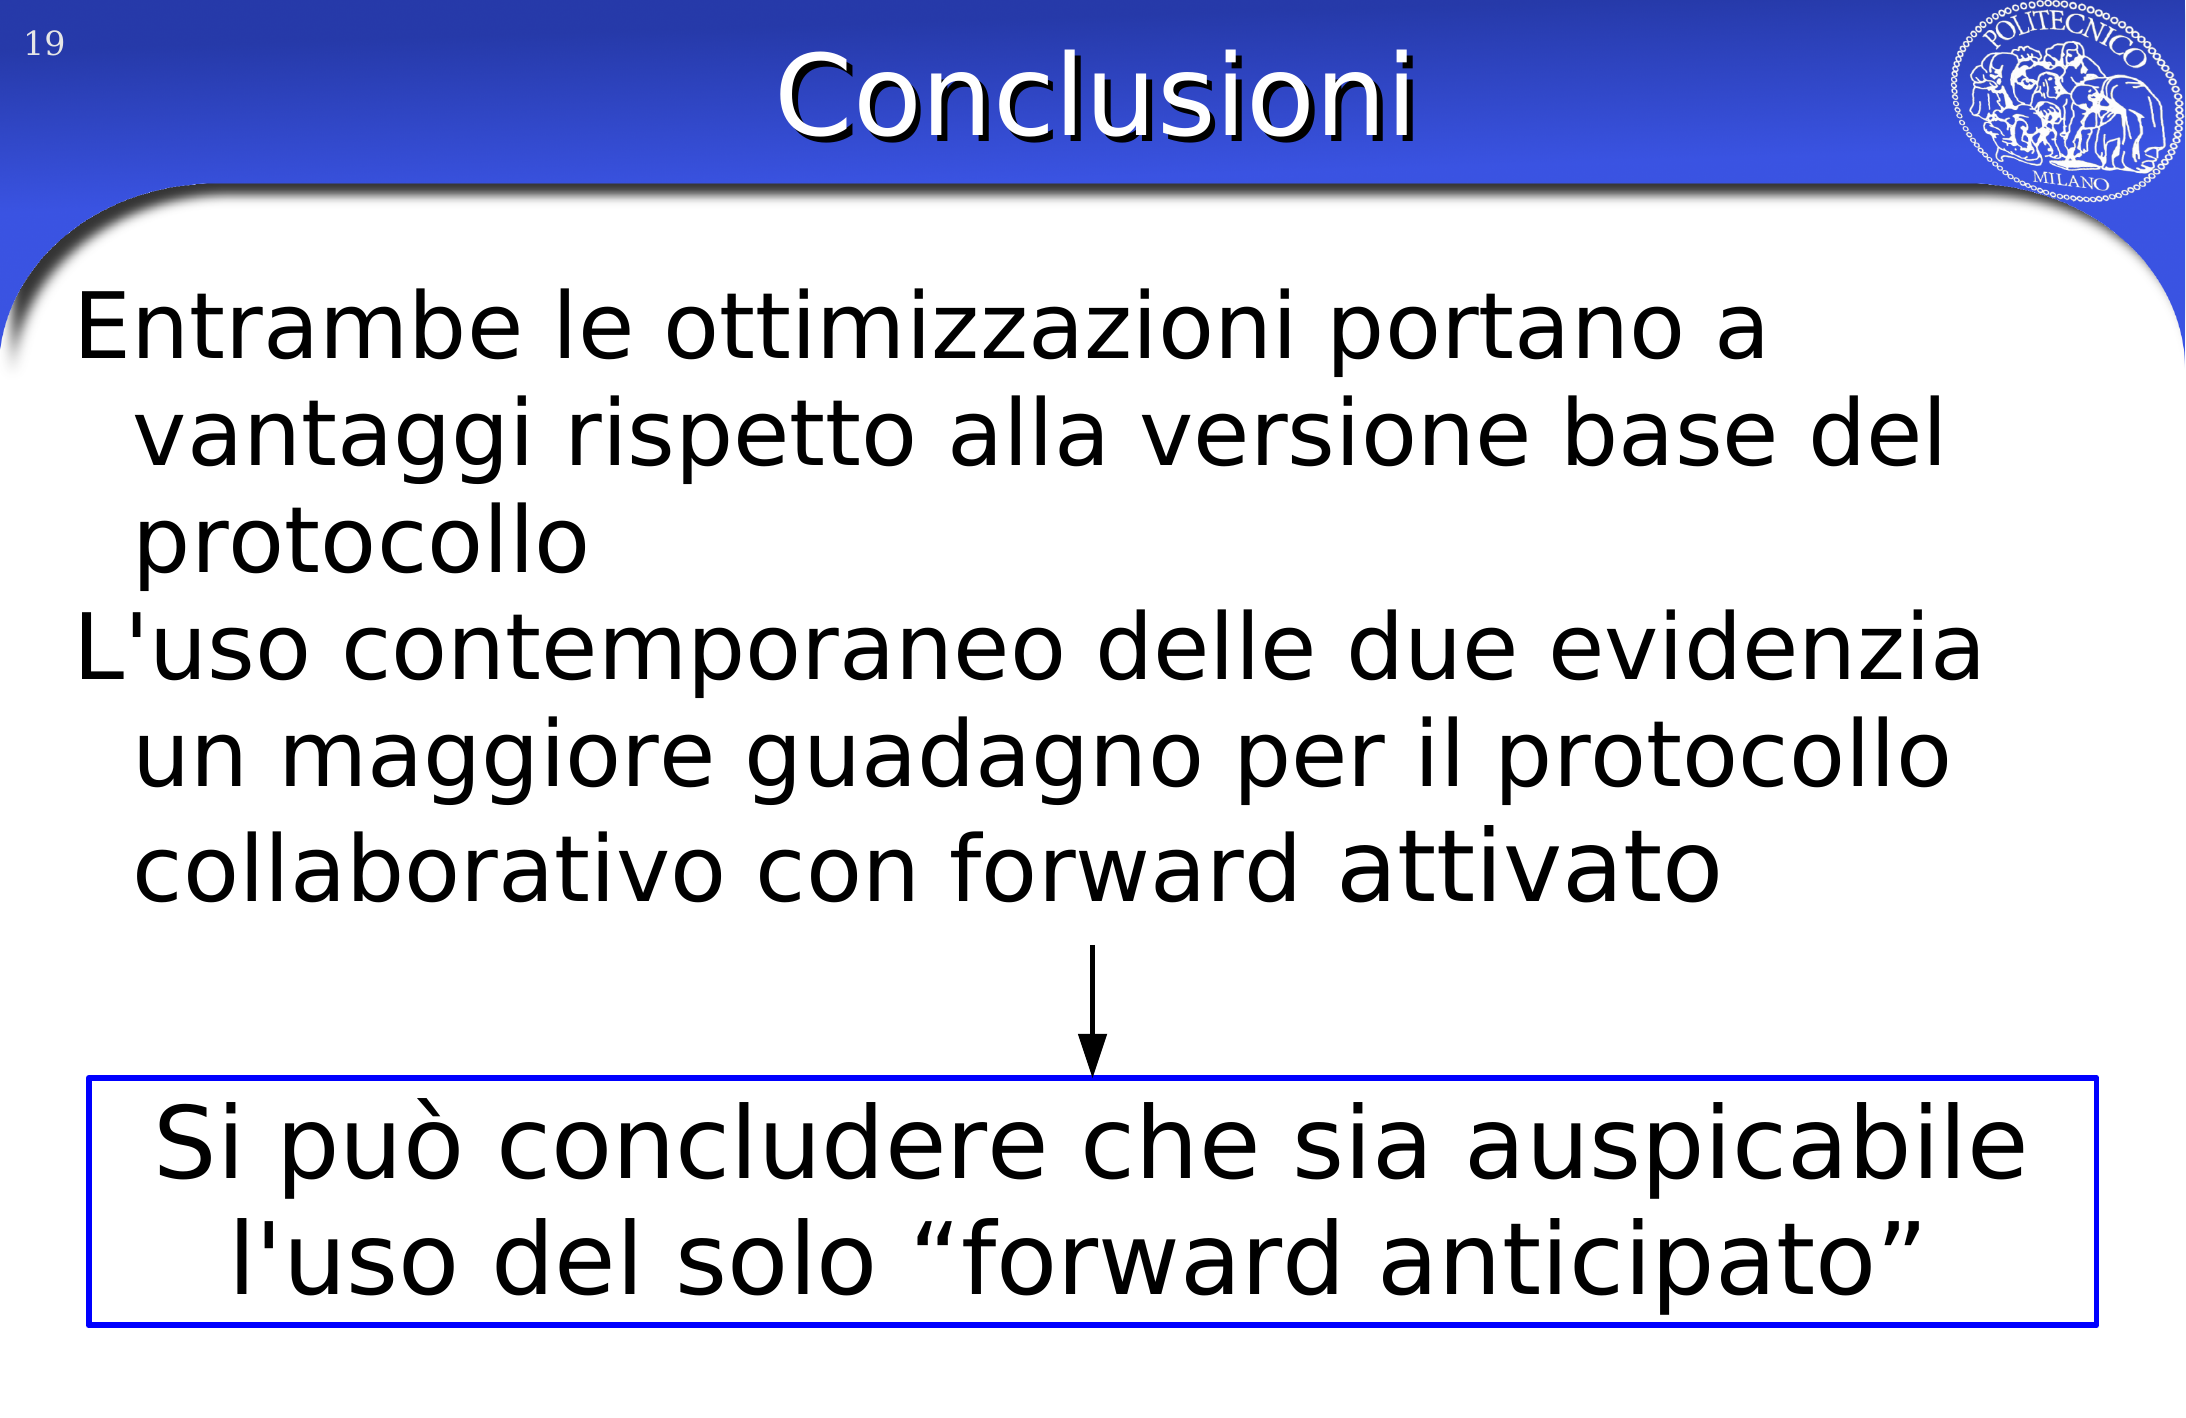

19
# Conclusioni
Entrambe le ottimizzazioni portano a vantaggi rispetto alla versione base del protocollo
L'uso contemporaneo delle due evidenzia un maggiore guadagno per il protocollo collaborativo con forward attivato
Si può concludere che sia auspicabile l'uso del solo “forward anticipato”